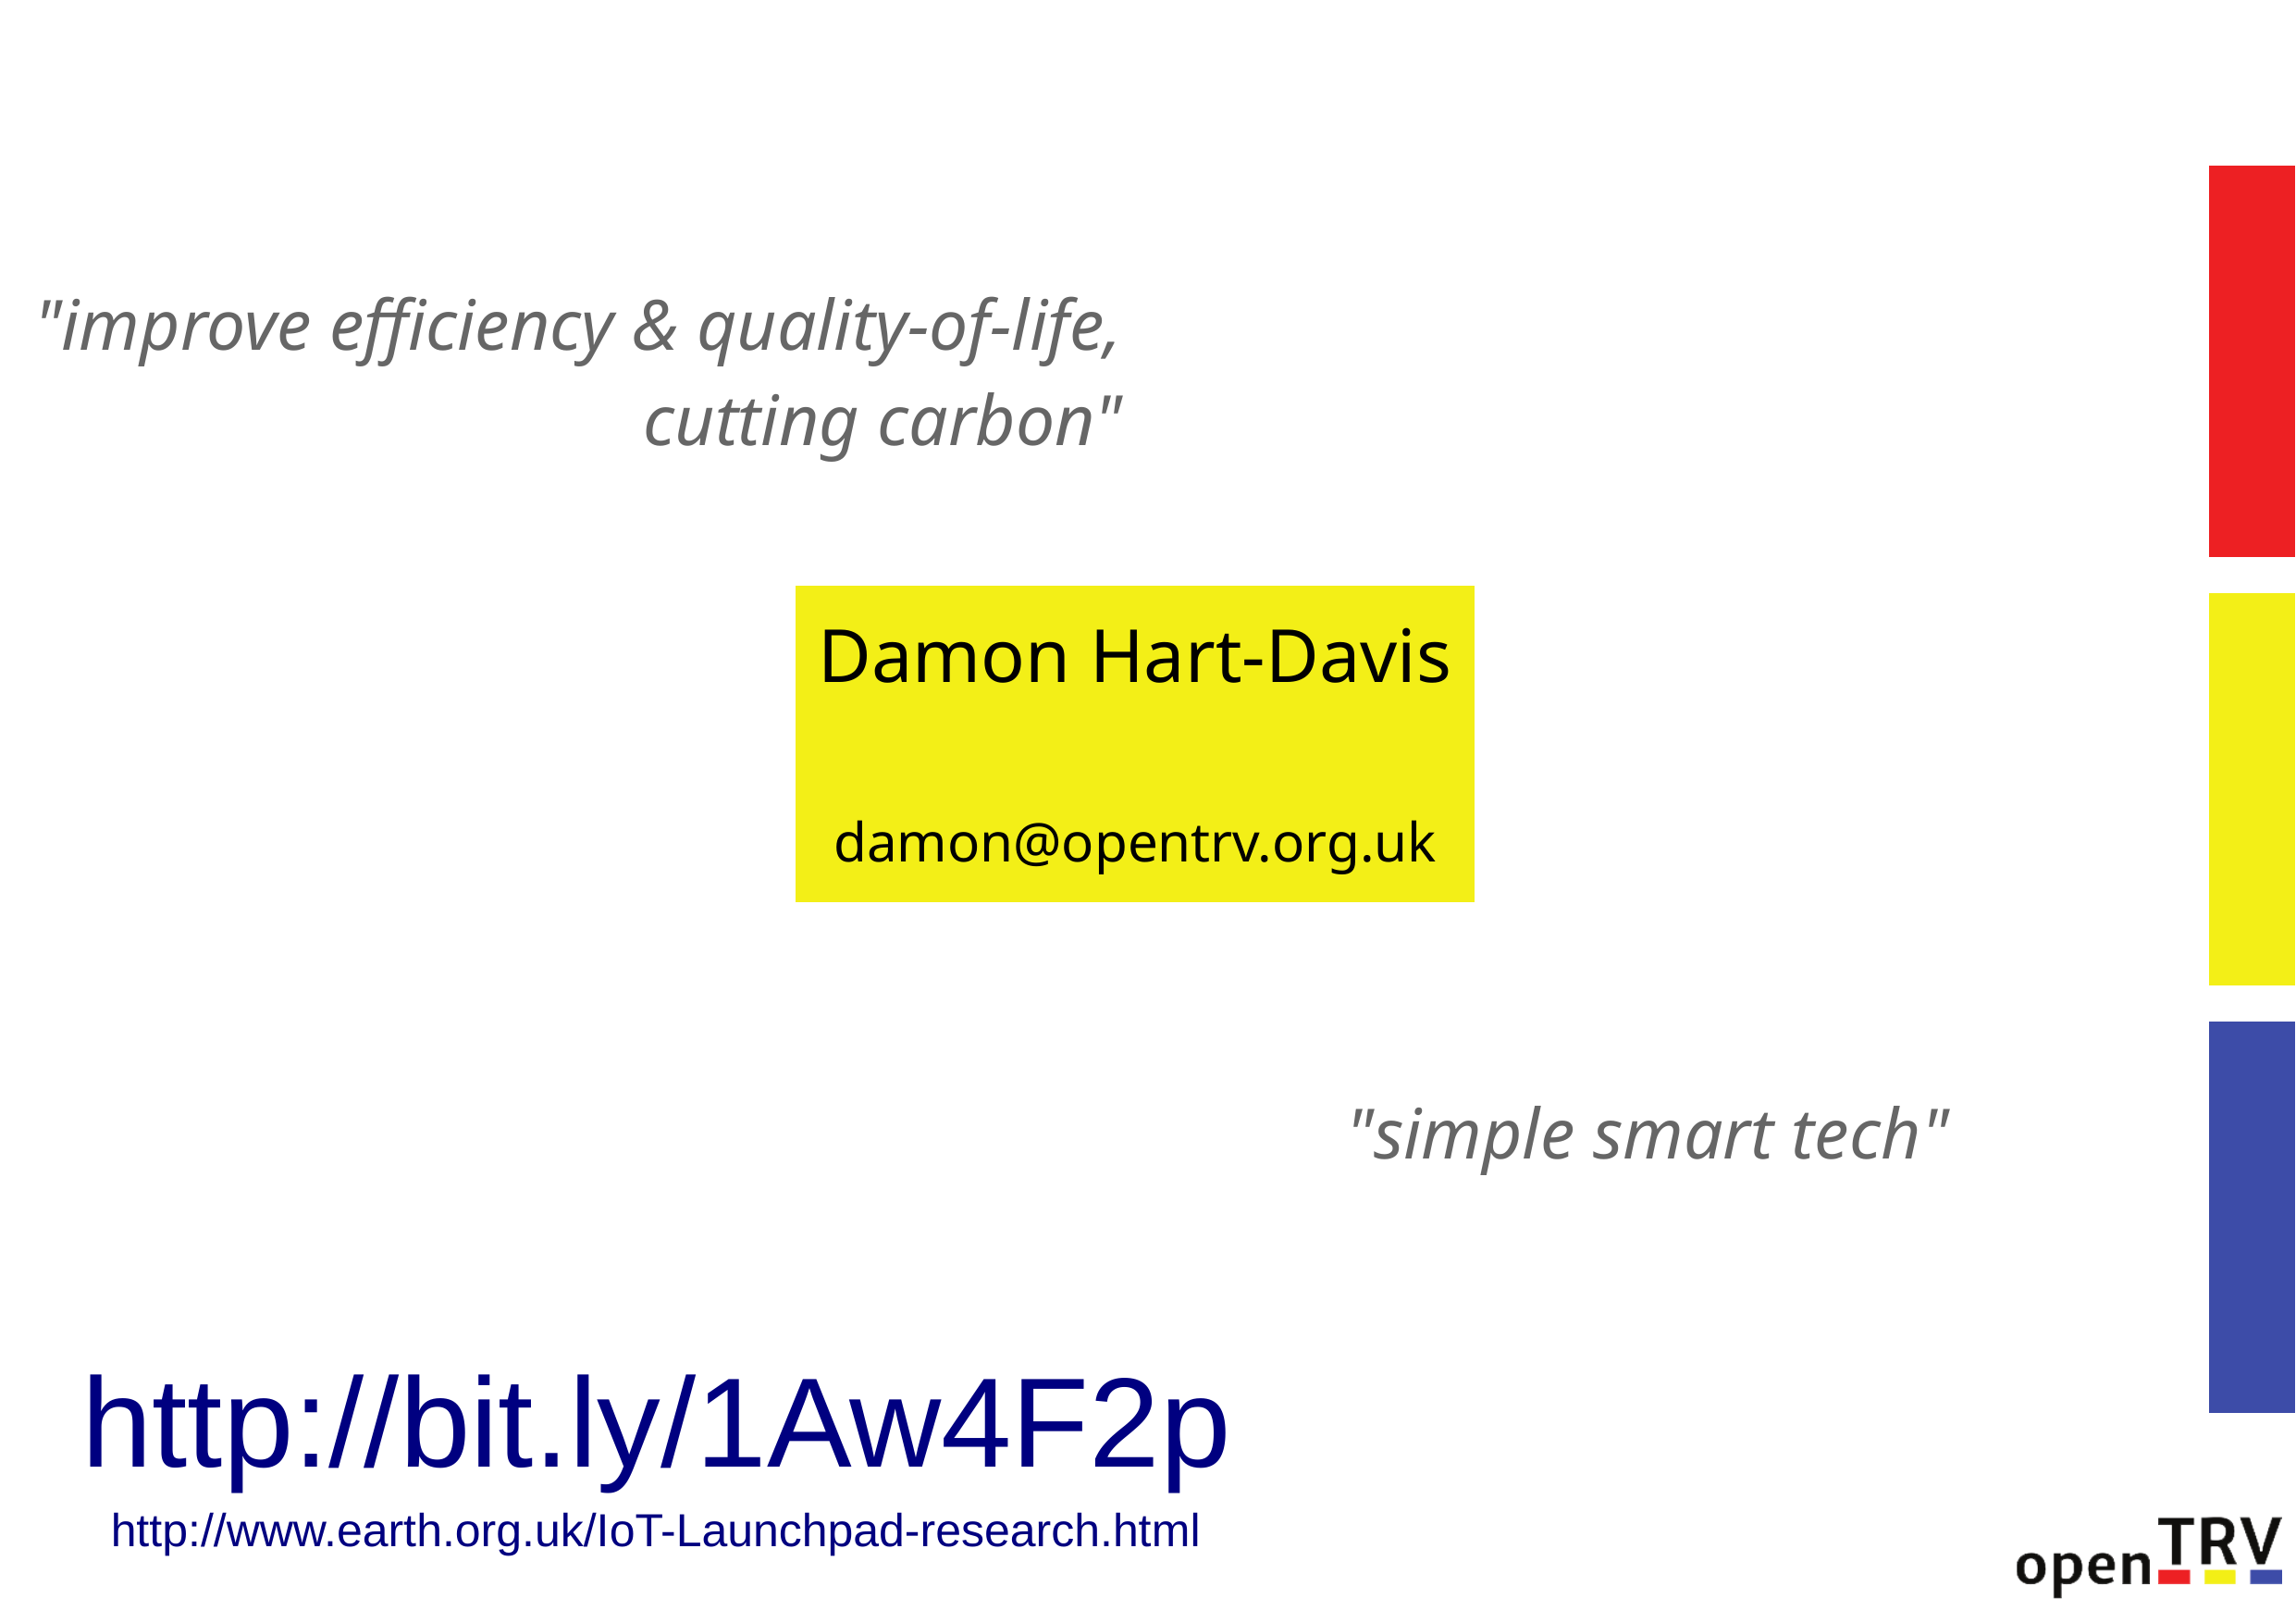

"improve efficiency & quality-of-life,
 cutting carbon"
Damon Hart-Davis
damon@opentrv.org.uk
"simple smart tech"
http://bit.ly/1Aw4F2p
http://www.earth.org.uk/IoT-Launchpad-research.html